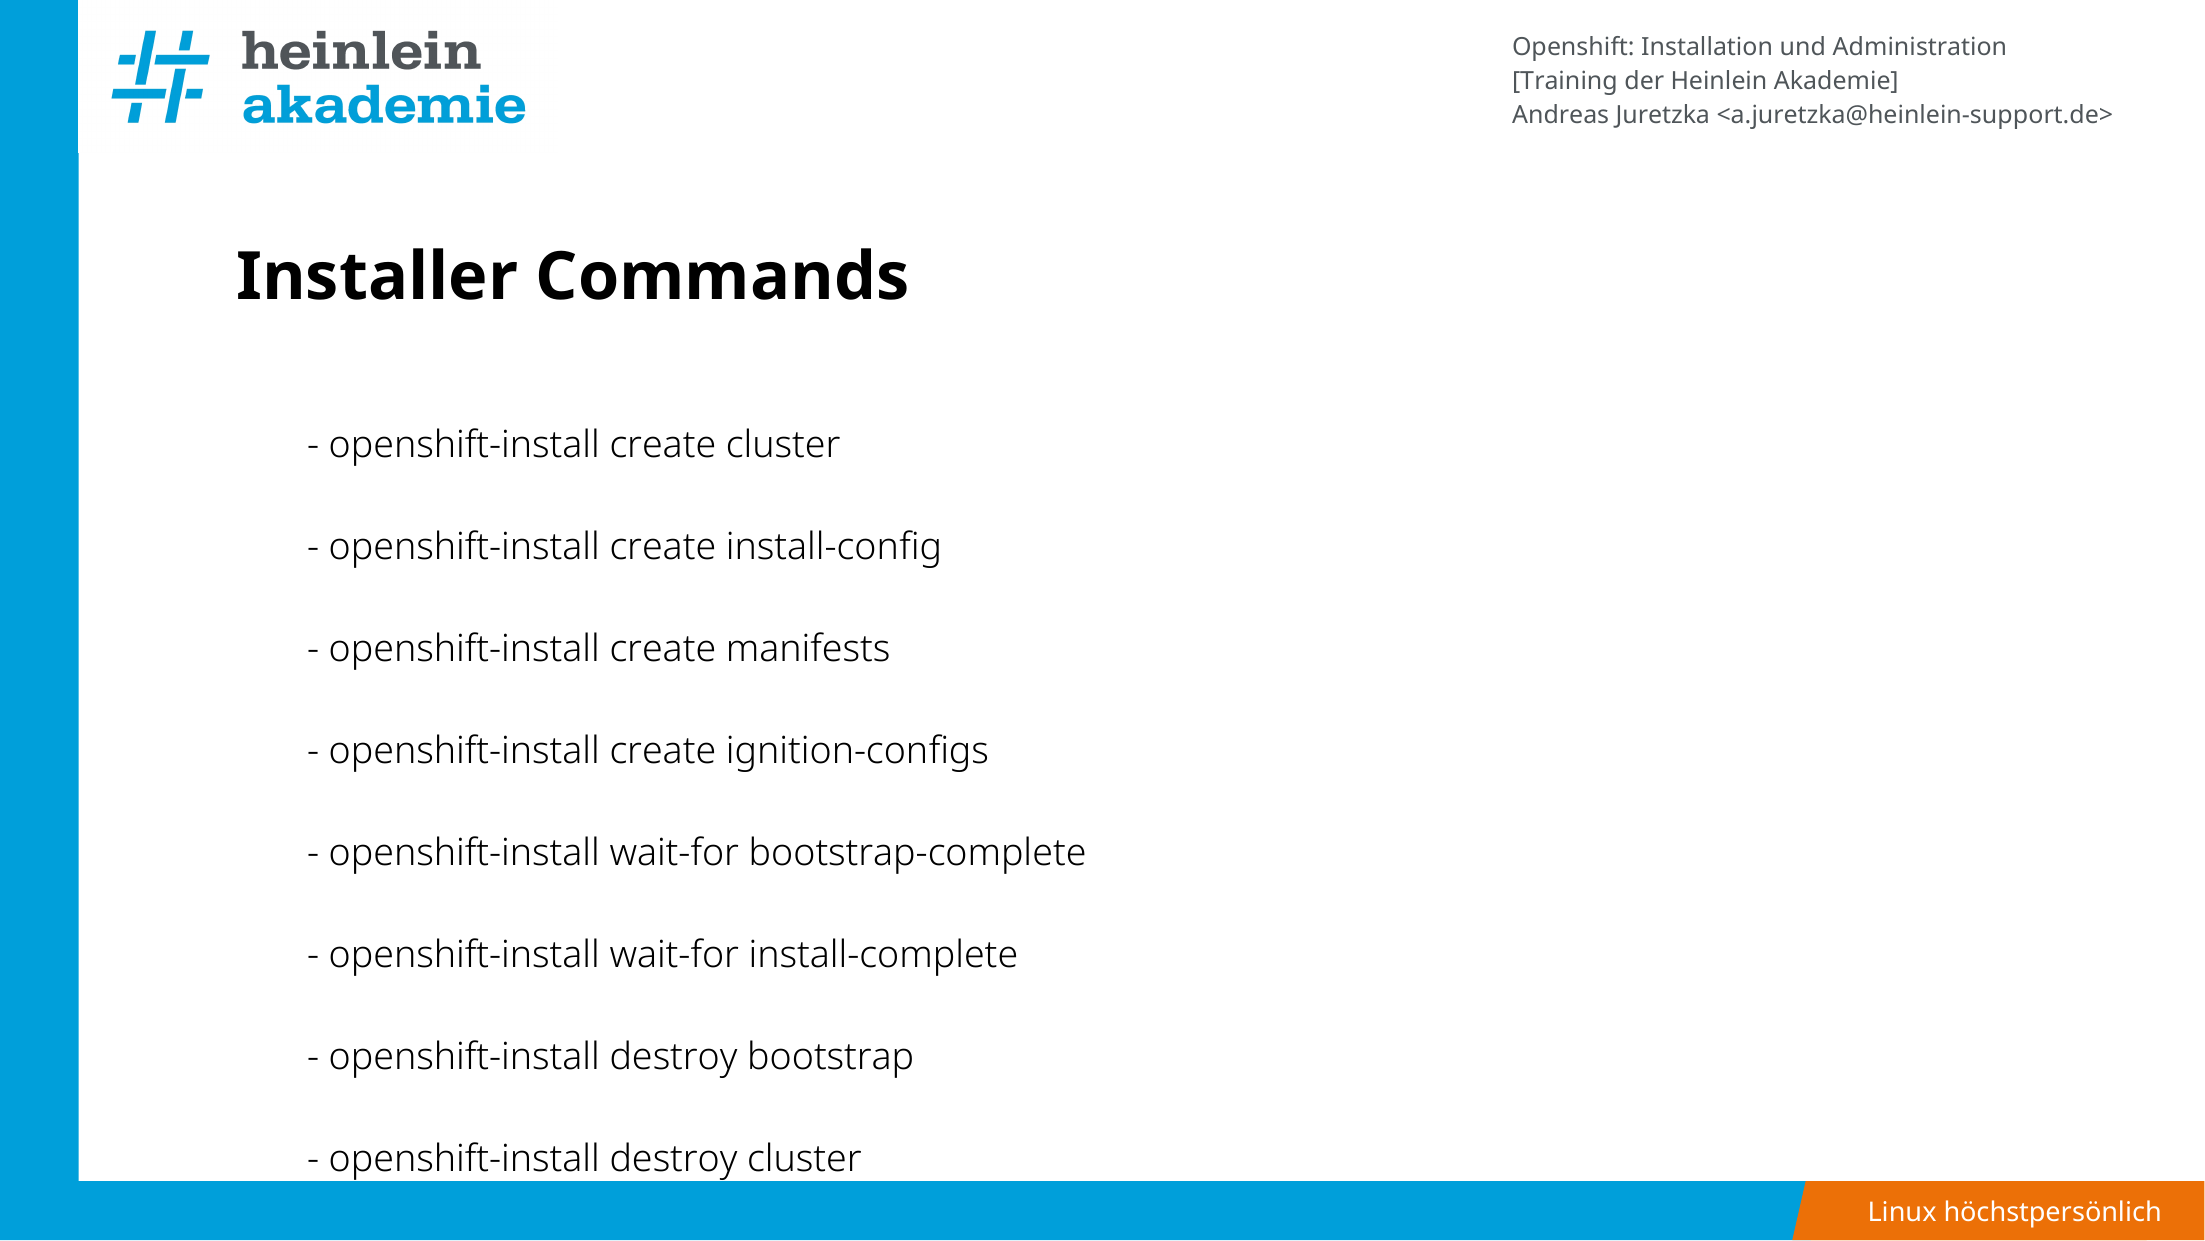

# Installer Commands
- openshift-install create cluster
- openshift-install create install-conﬁg
- openshift-install create manifests
- openshift-install create ignition-conﬁgs
- openshift-install wait-for bootstrap-complete
- openshift-install wait-for install-complete
- openshift-install destroy bootstrap
- openshift-install destroy cluster